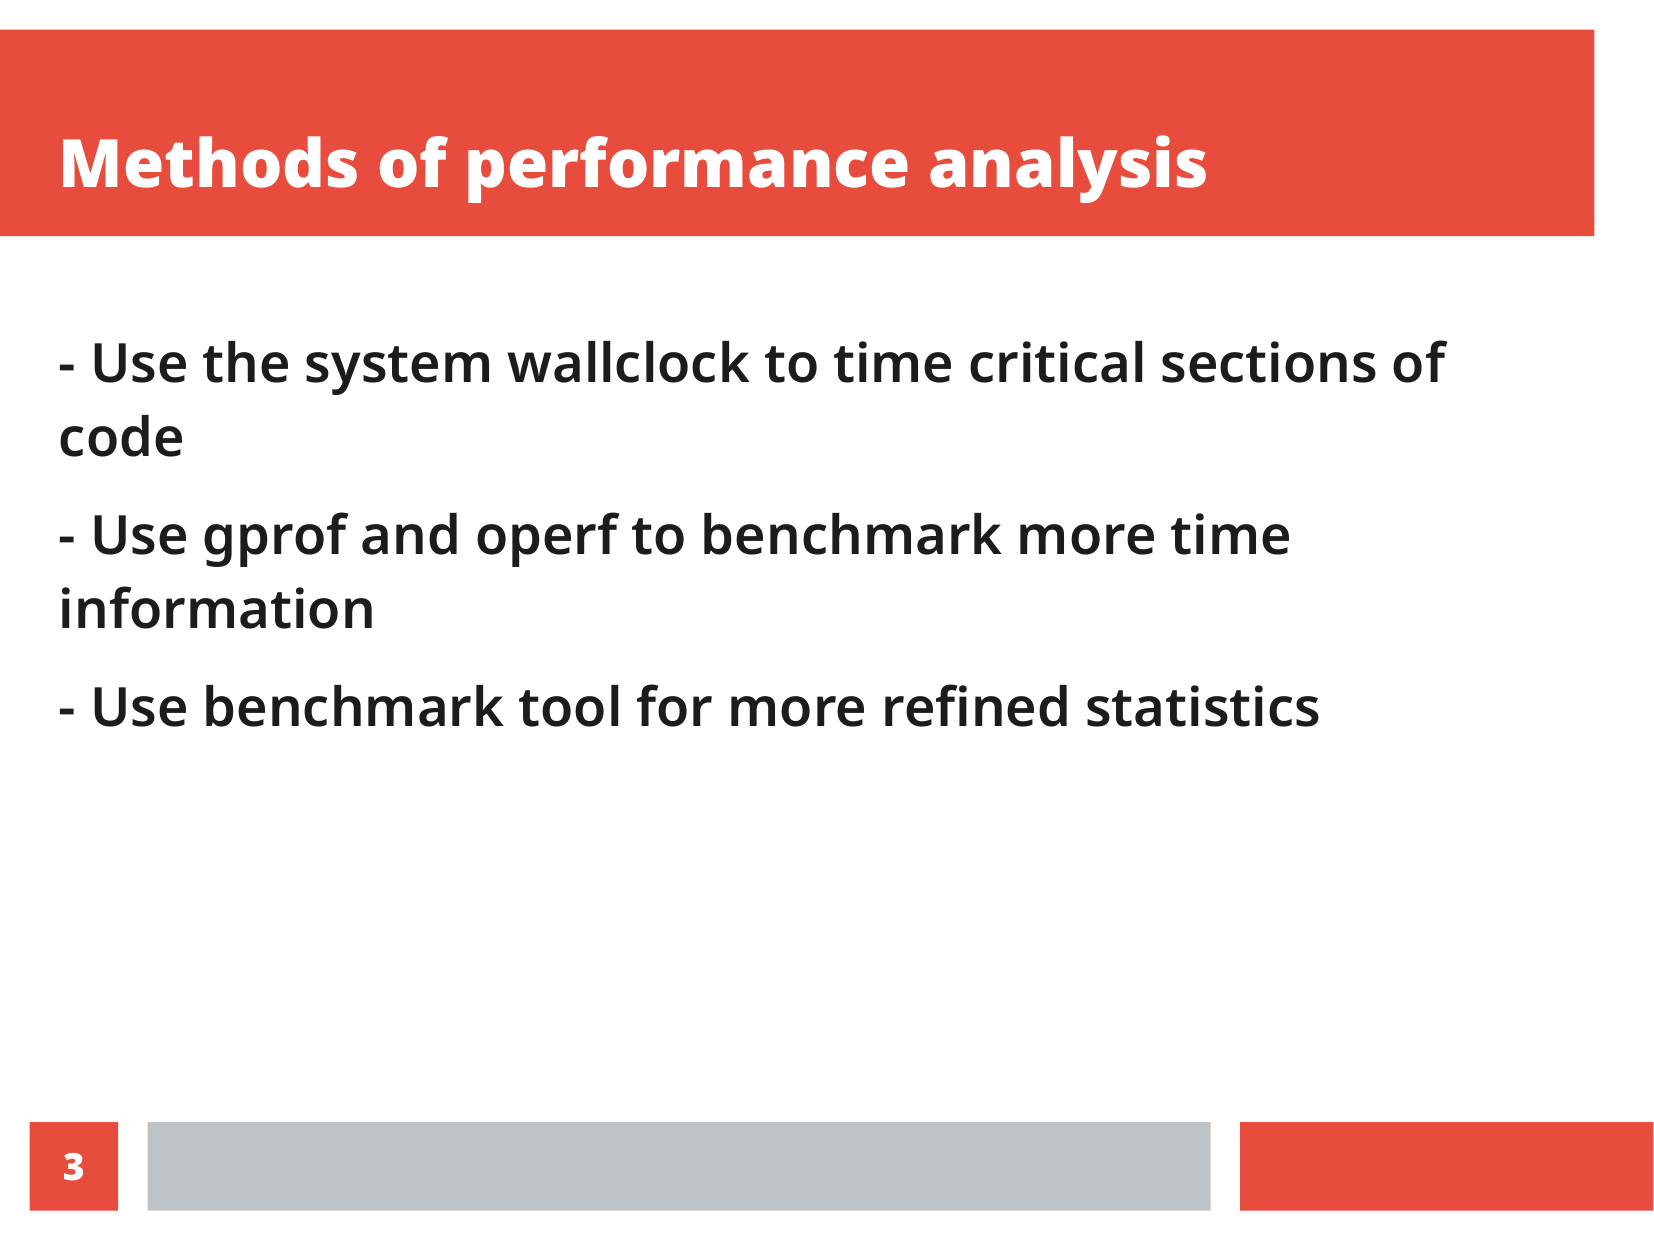

# Methods of performance analysis
- Use the system wallclock to time critical sections of code
- Use gprof and operf to benchmark more time information
- Use benchmark tool for more refined statistics
3